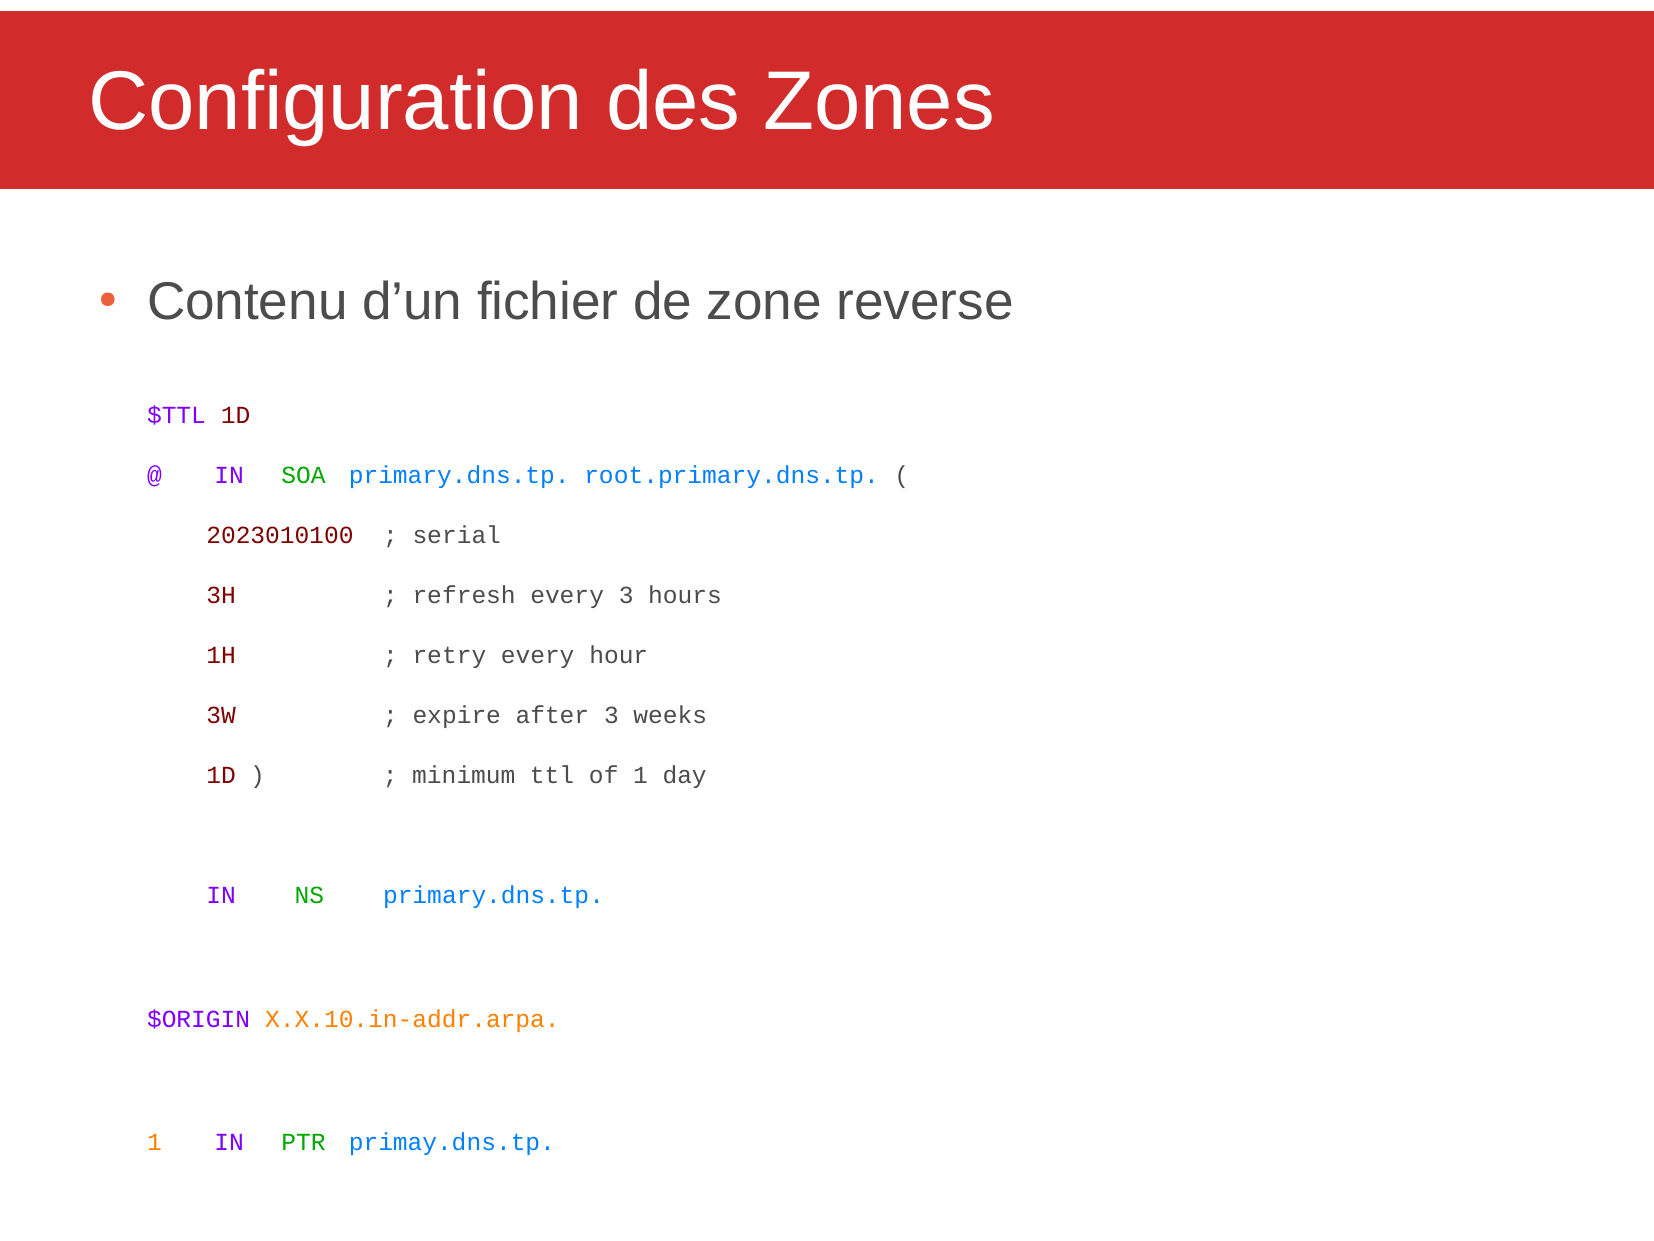

# Configuration des Zones
Contenu d’un fichier de zone reverse
$TTL 1D
@		IN	SOA	primary.dns.tp. root.primary.dns.tp. (
 2023010100 ; serial
 3H ; refresh every 3 hours
 1H ; retry every hour
 3W ; expire after 3 weeks
 1D ) ; minimum ttl of 1 day
 IN NS primary.dns.tp.
$ORIGIN X.X.10.in-addr.arpa.
1		IN	PTR	primay.dns.tp.